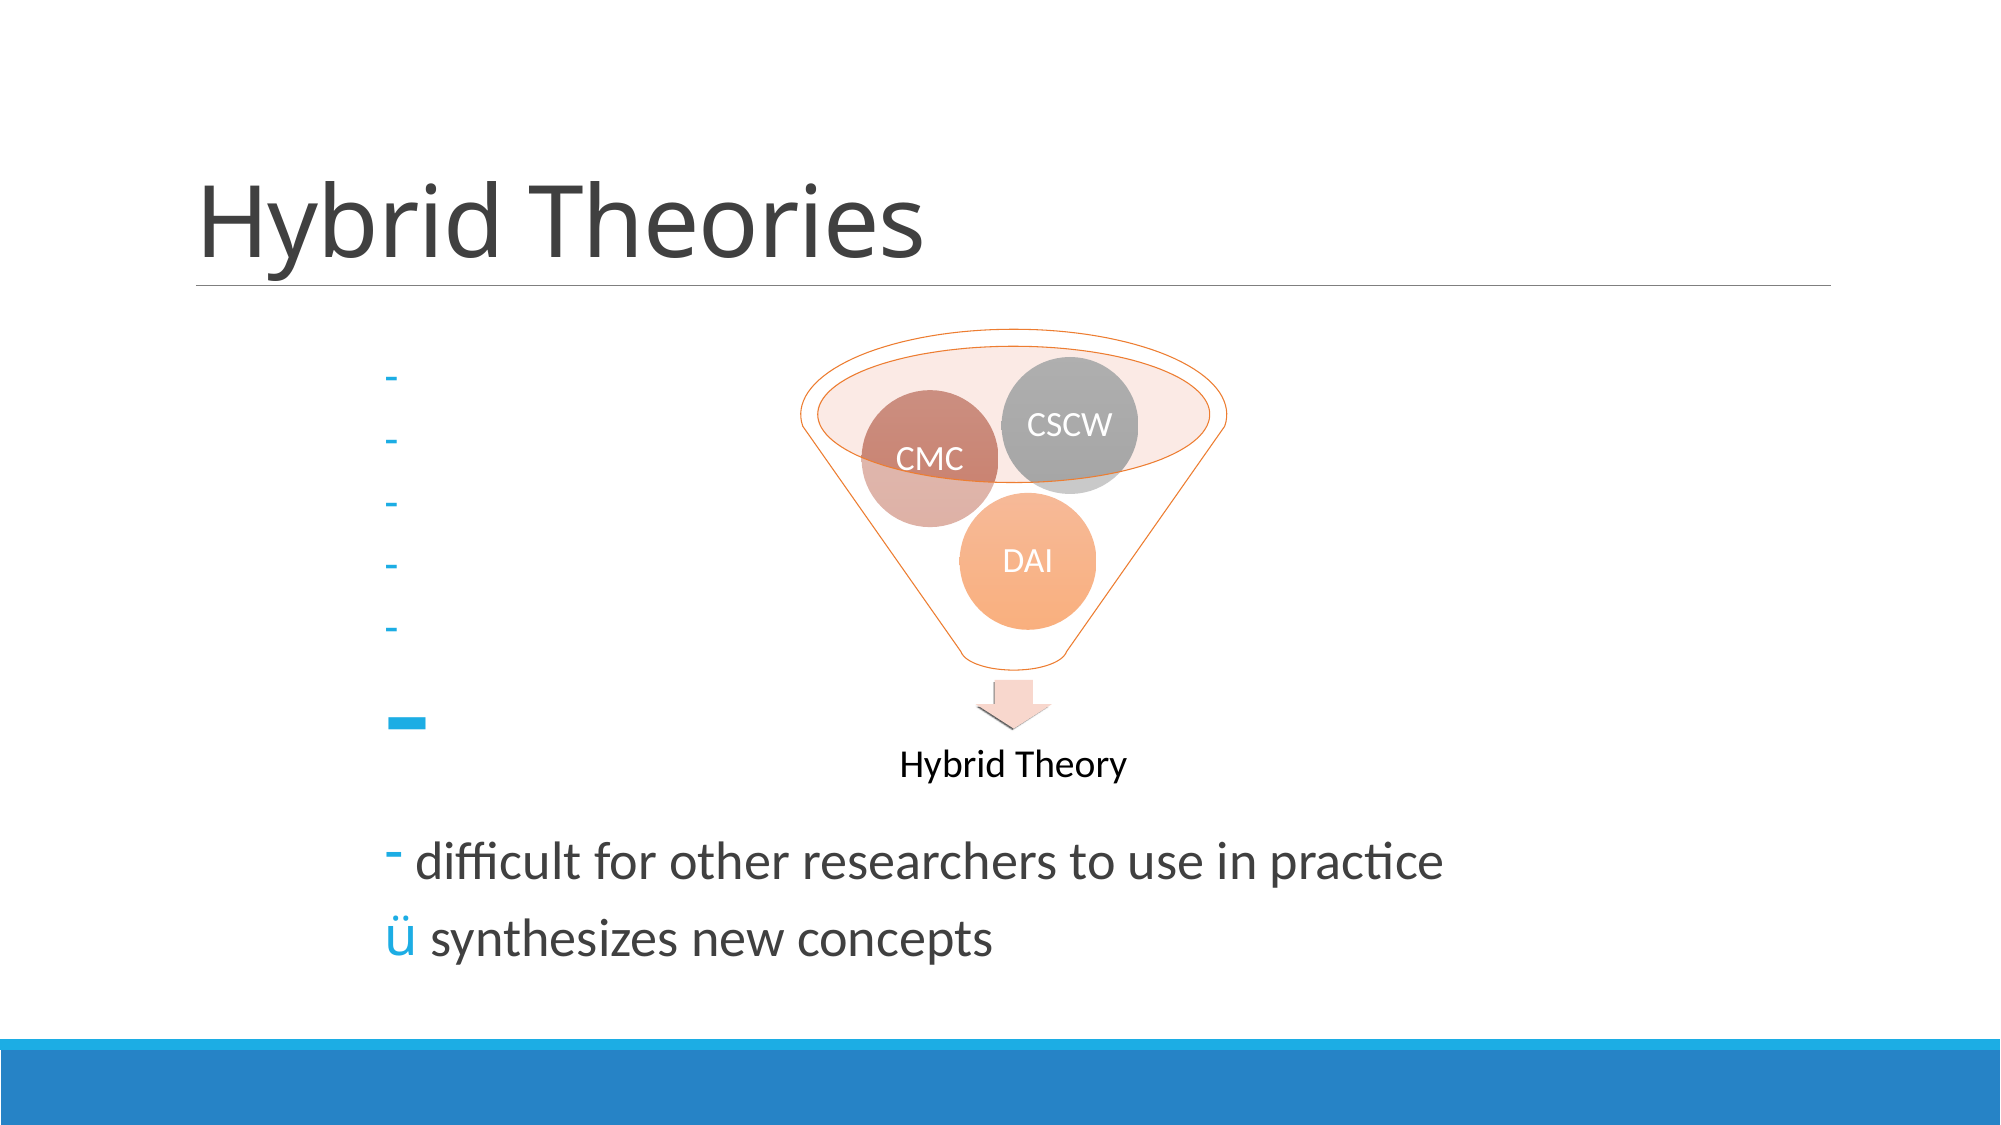

# Hybrid Theories
CSCW
CMC
DAI
Hybrid Theory
 difficult for other researchers to use in practice
 synthesizes new concepts